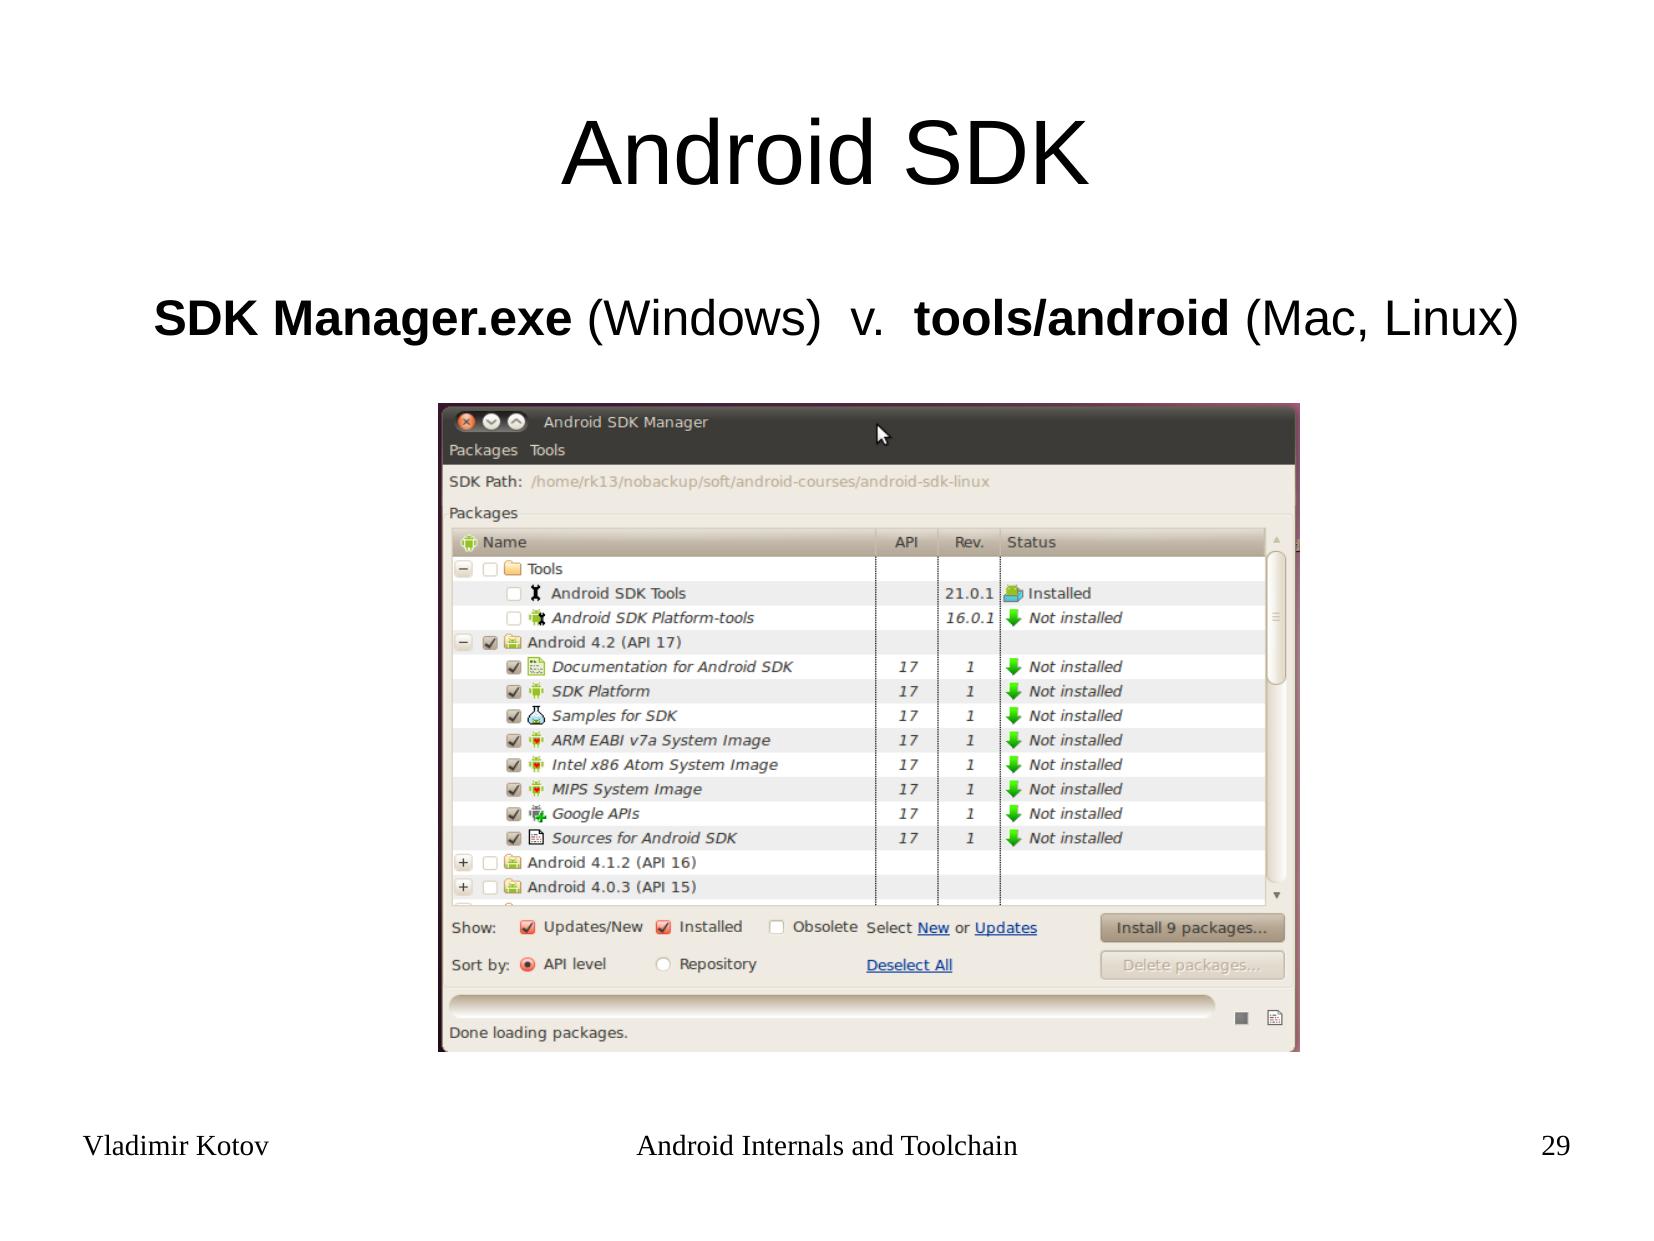

# Android SDK
SDK Manager.exe (Windows) v. tools/android (Mac, Linux)
Vladimir Kotov
Android Internals and Toolchain
29